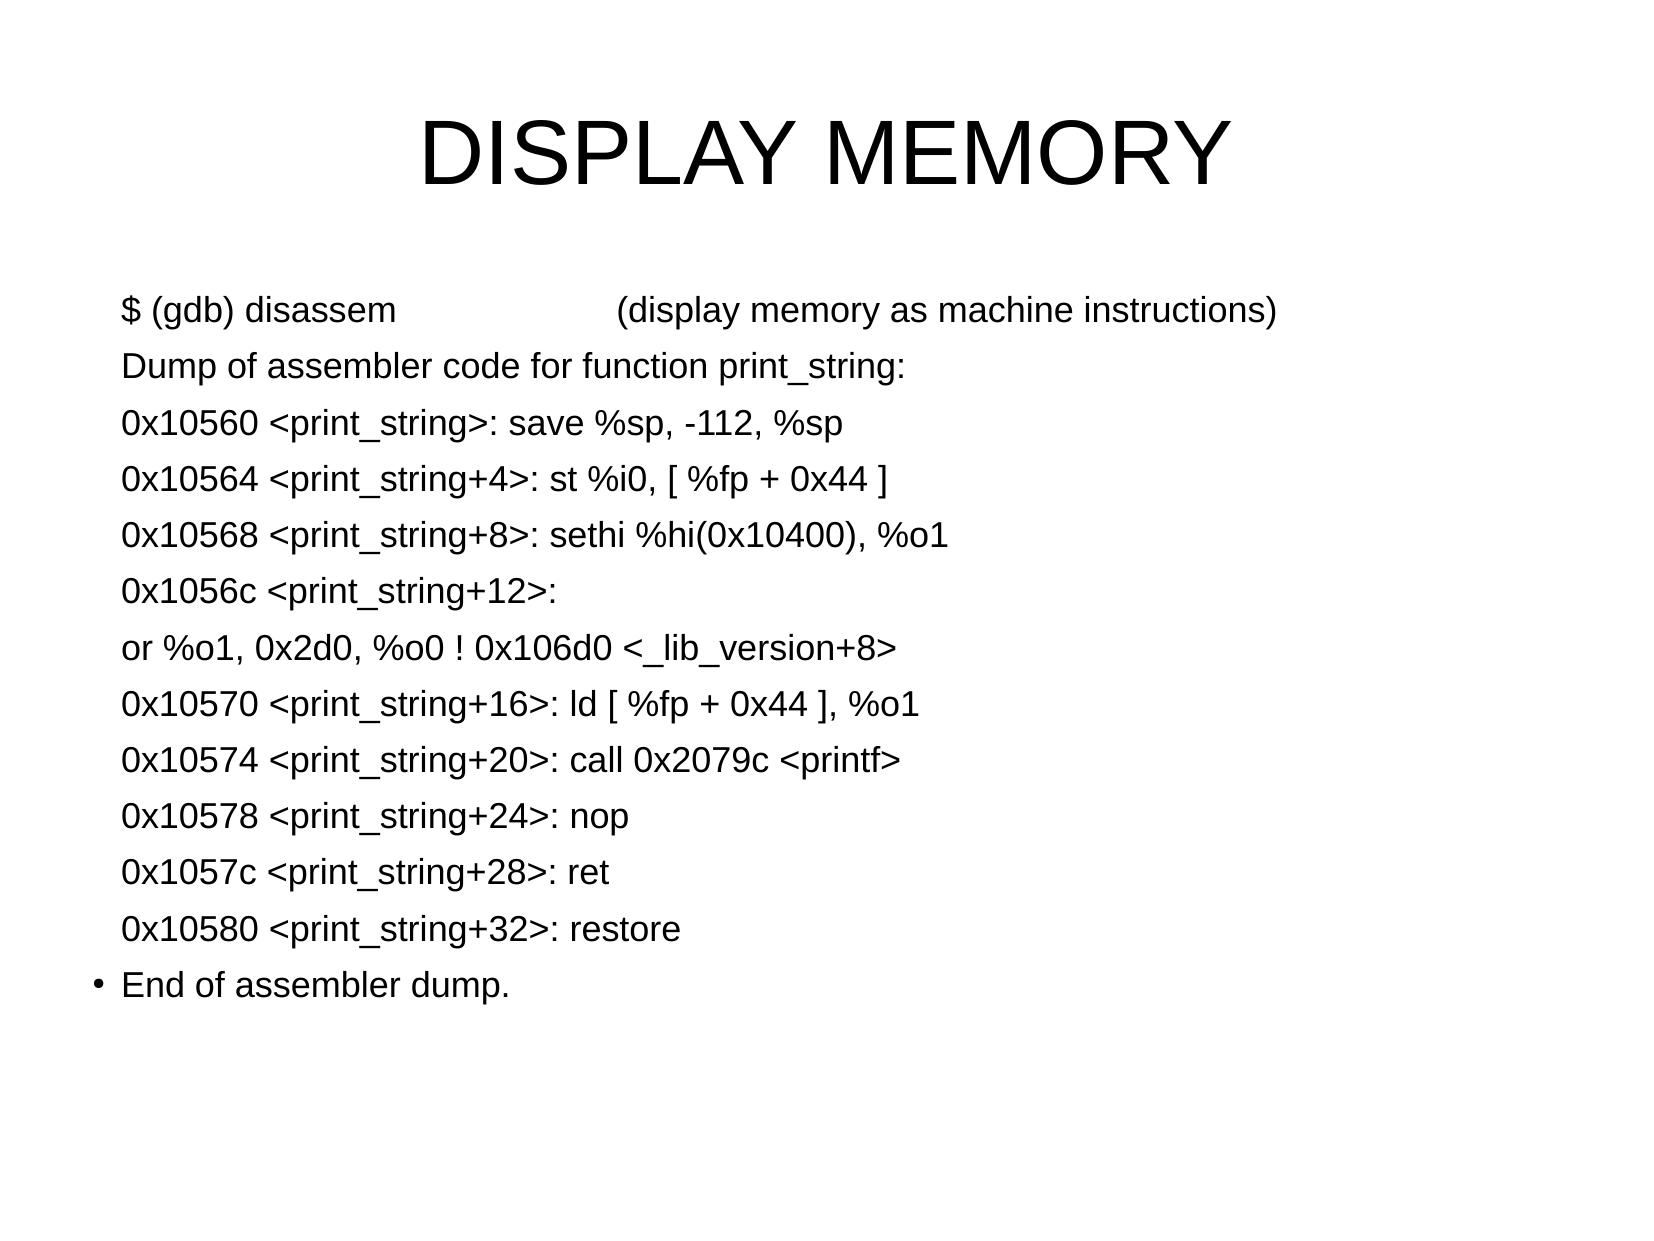

# DISPLAY MEMORY
$ (gdb) disassem (display memory as machine instructions)
Dump of assembler code for function print_string:
0x10560 <print_string>: save %sp, -112, %sp
0x10564 <print_string+4>: st %i0, [ %fp + 0x44 ]
0x10568 <print_string+8>: sethi %hi(0x10400), %o1
0x1056c <print_string+12>:
or %o1, 0x2d0, %o0 ! 0x106d0 <_lib_version+8>
0x10570 <print_string+16>: ld [ %fp + 0x44 ], %o1
0x10574 <print_string+20>: call 0x2079c <printf>
0x10578 <print_string+24>: nop
0x1057c <print_string+28>: ret
0x10580 <print_string+32>: restore
End of assembler dump.